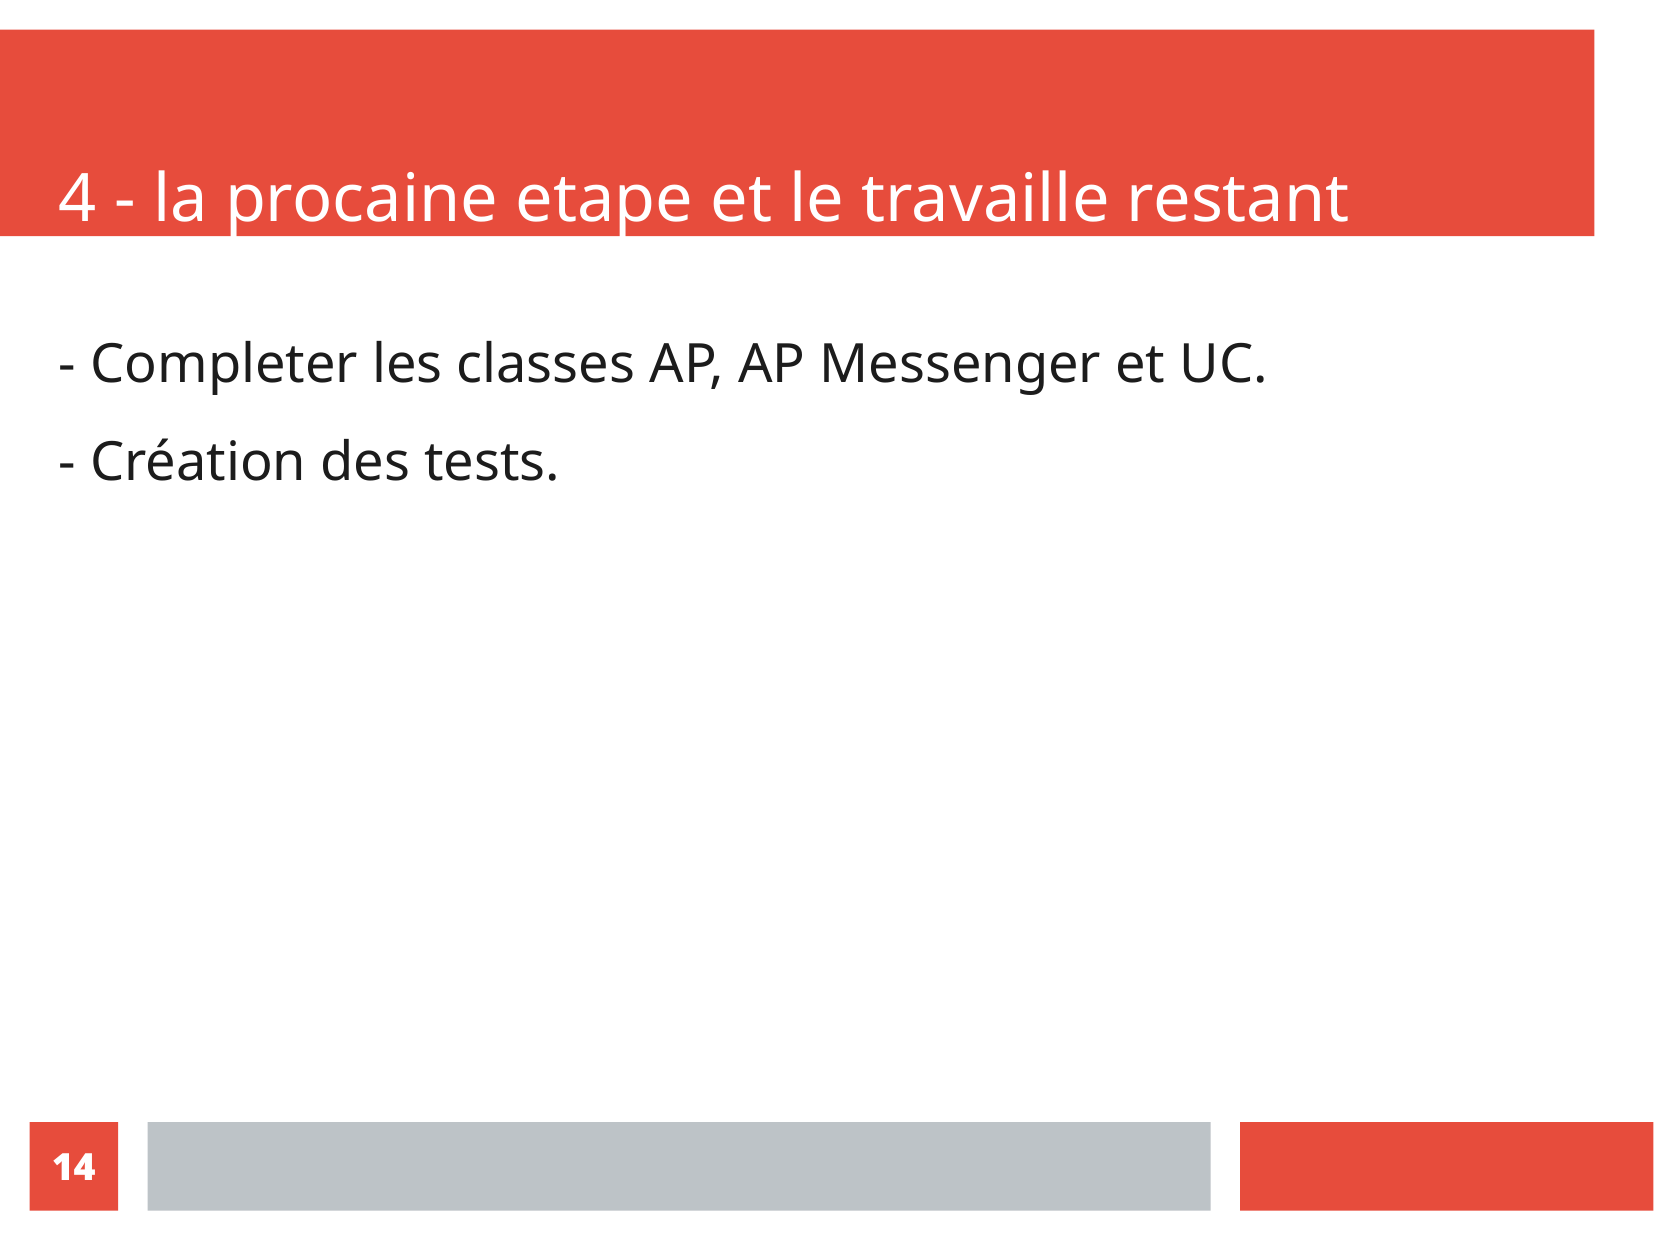

# 4 - la procaine etape et le travaille restant
- Completer les classes AP, AP Messenger et UC.
- Création des tests.
14